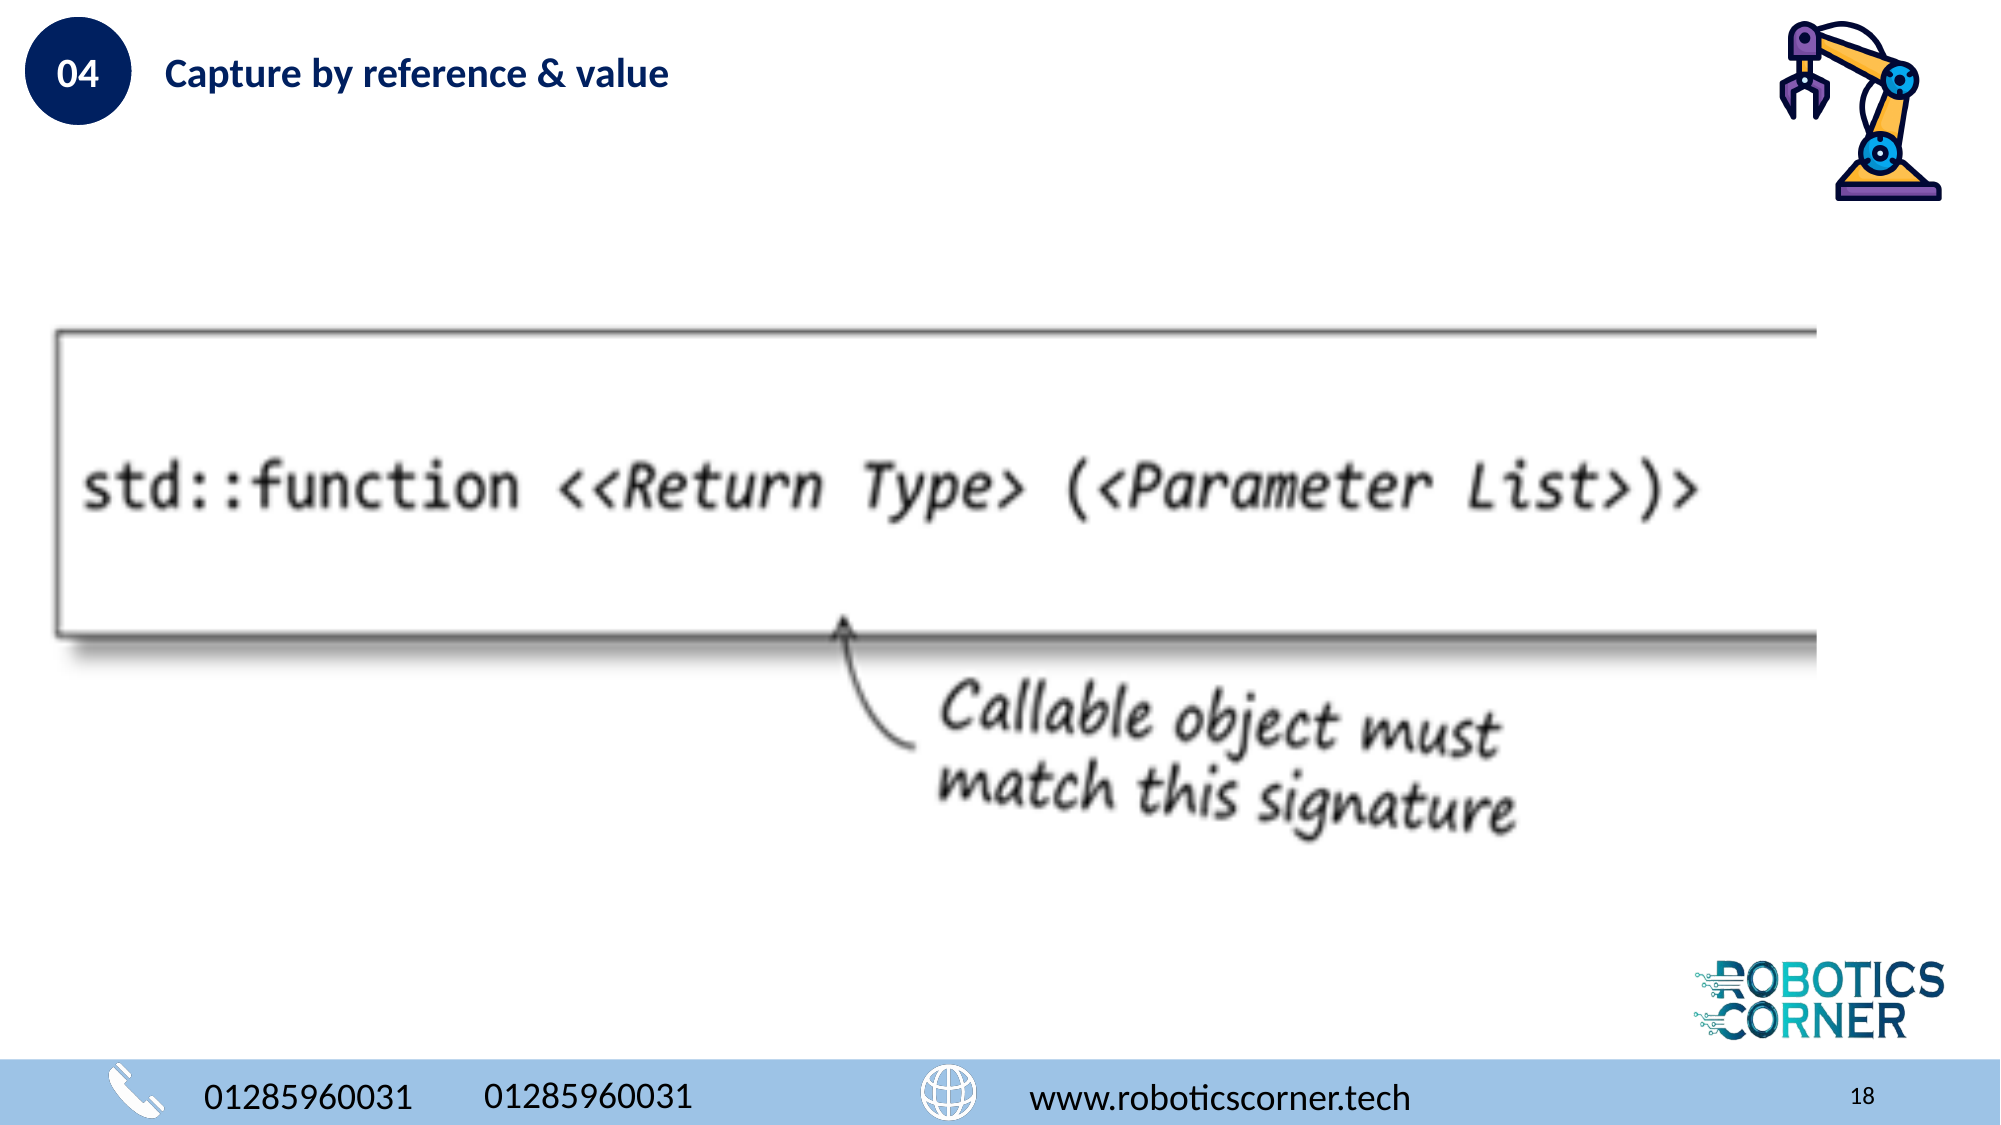

04
Capture by reference & value
# Std::function
std::function is a template class that can hold any callable object that matches its signature. std::function provides a consistent mechanism for storing, passing and accessing these objects.